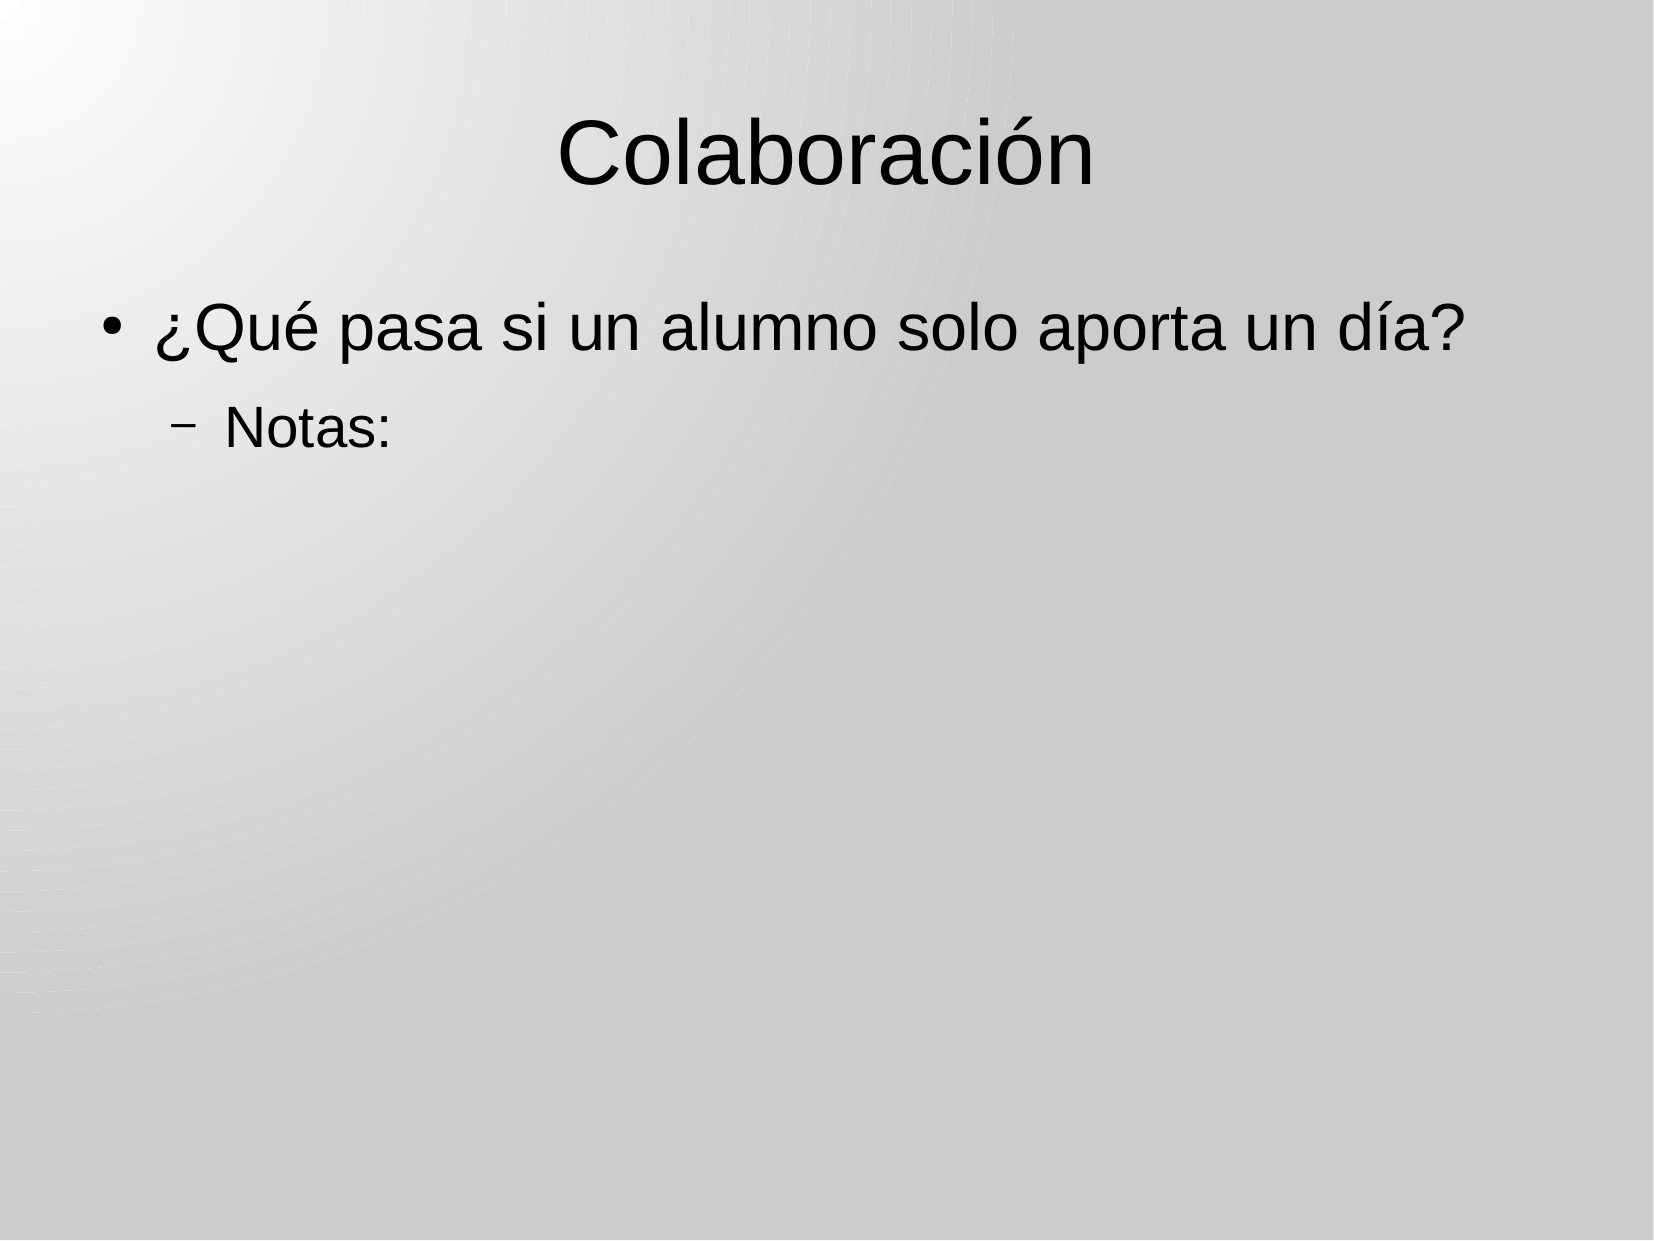

# Colaboración
¿Qué pasa si un alumno solo aporta un día?
Notas: